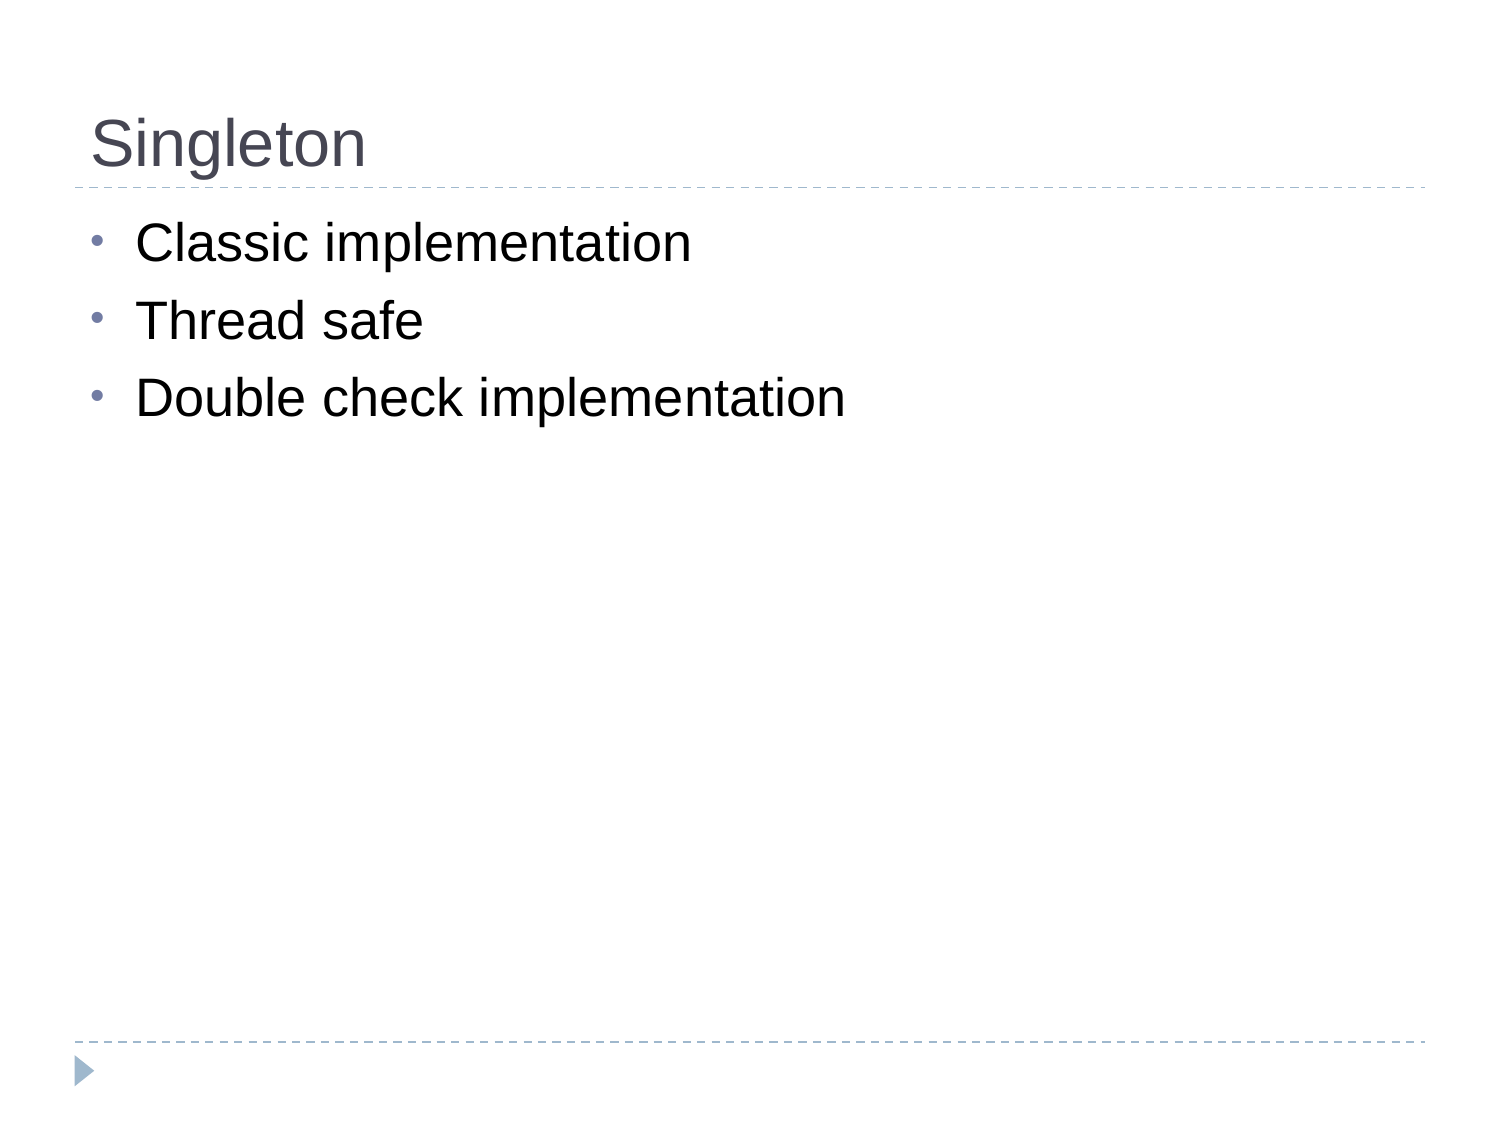

# Singleton
Classic implementation
Thread safe
Double check implementation